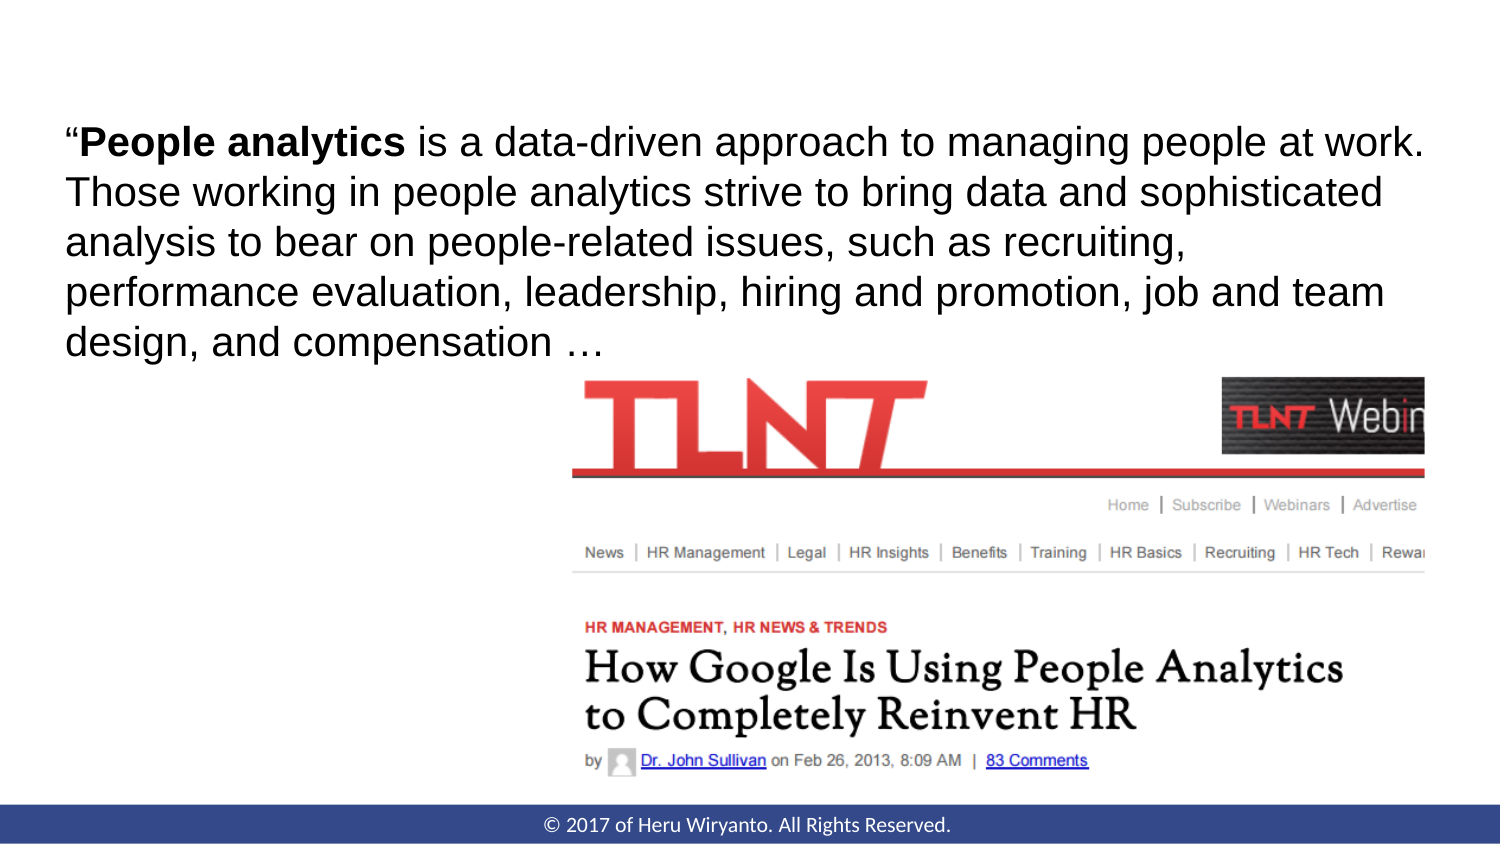

“People analytics is a data-driven approach to managing people at work. Those working in people analytics strive to bring data and sophisticated analysis to bear on people-related issues, such as recruiting, performance evaluation, leadership, hiring and promotion, job and team design, and compensation …